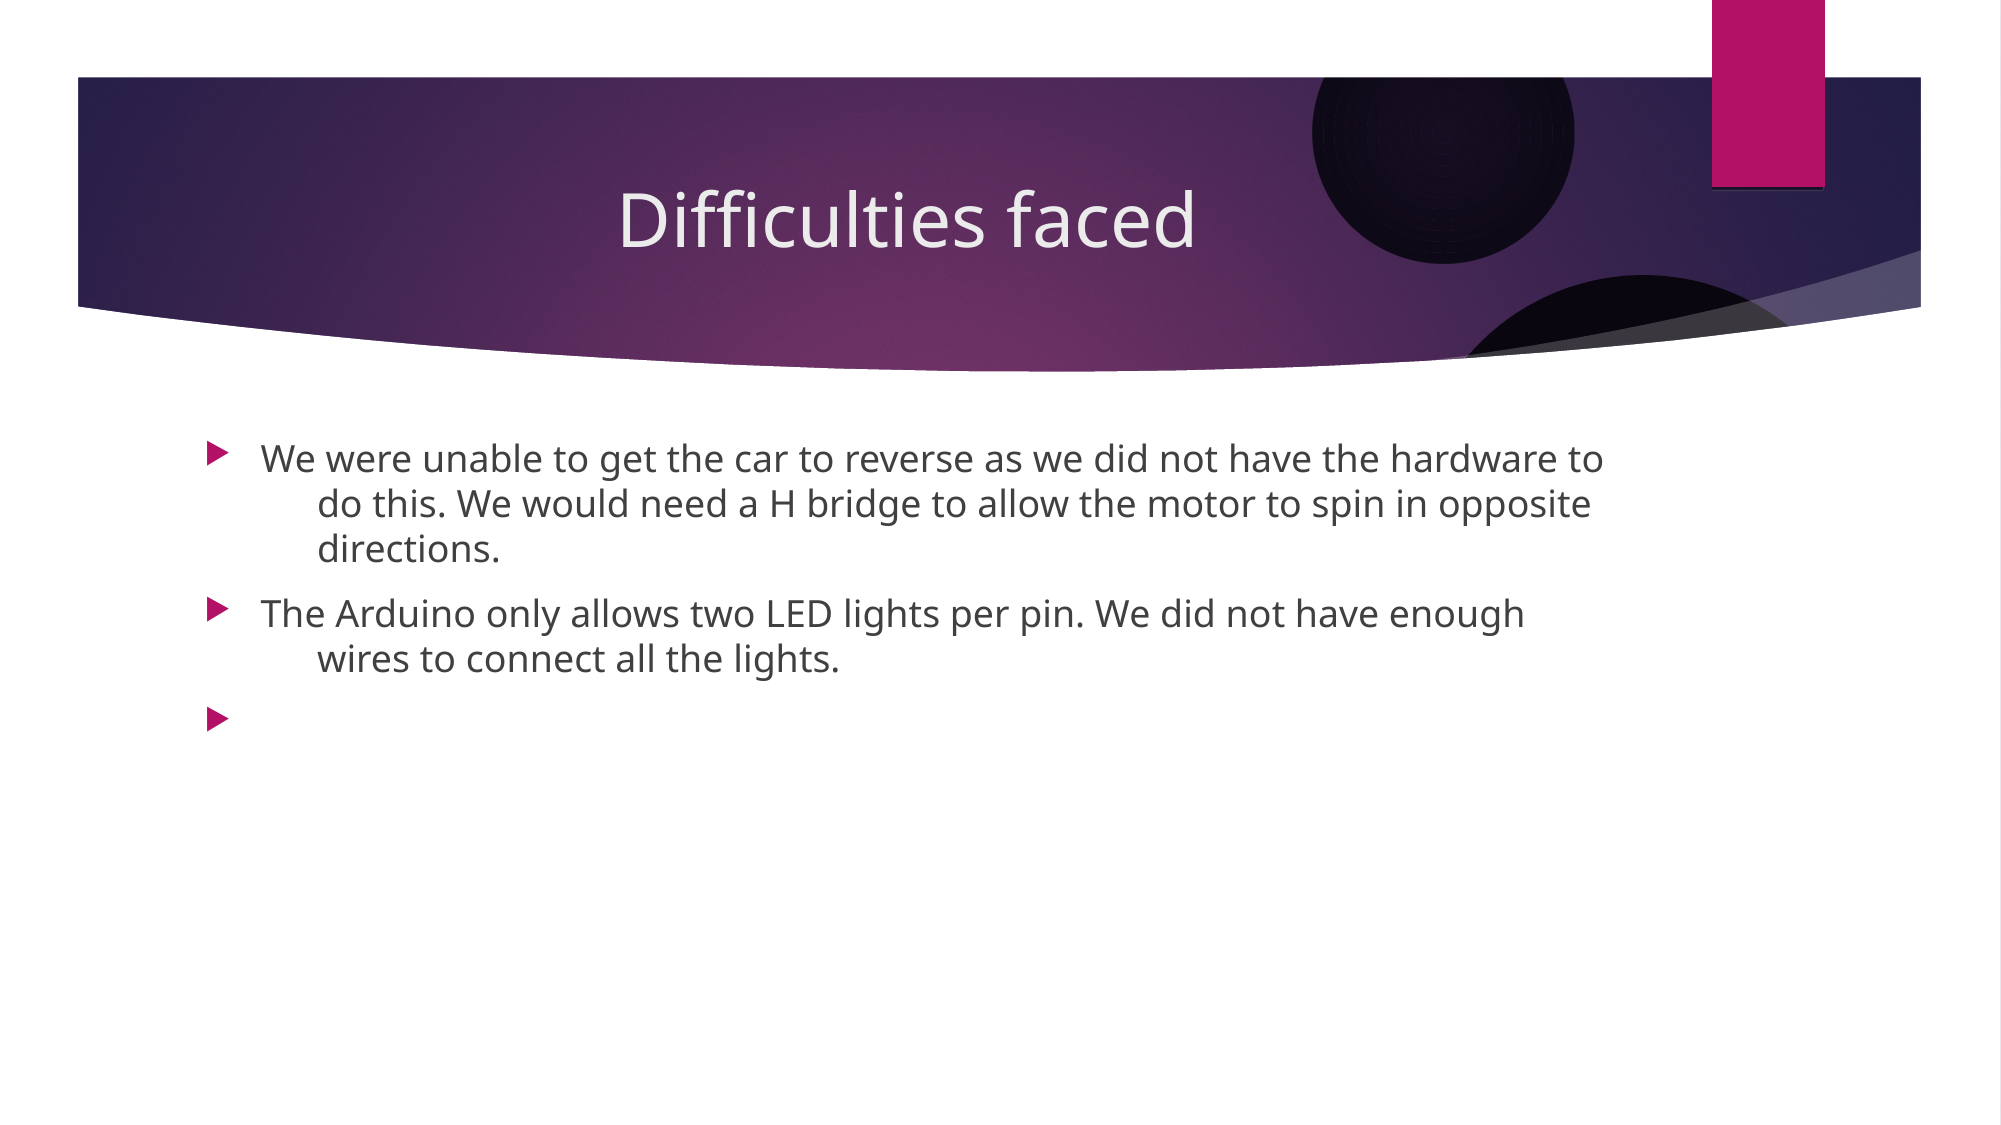

# Difficulties faced
We were unable to get the car to reverse as we did not have the hardware to do this. We would need a H bridge to allow the motor to spin in opposite directions.
The Arduino only allows two LED lights per pin. We did not have enough wires to connect all the lights.